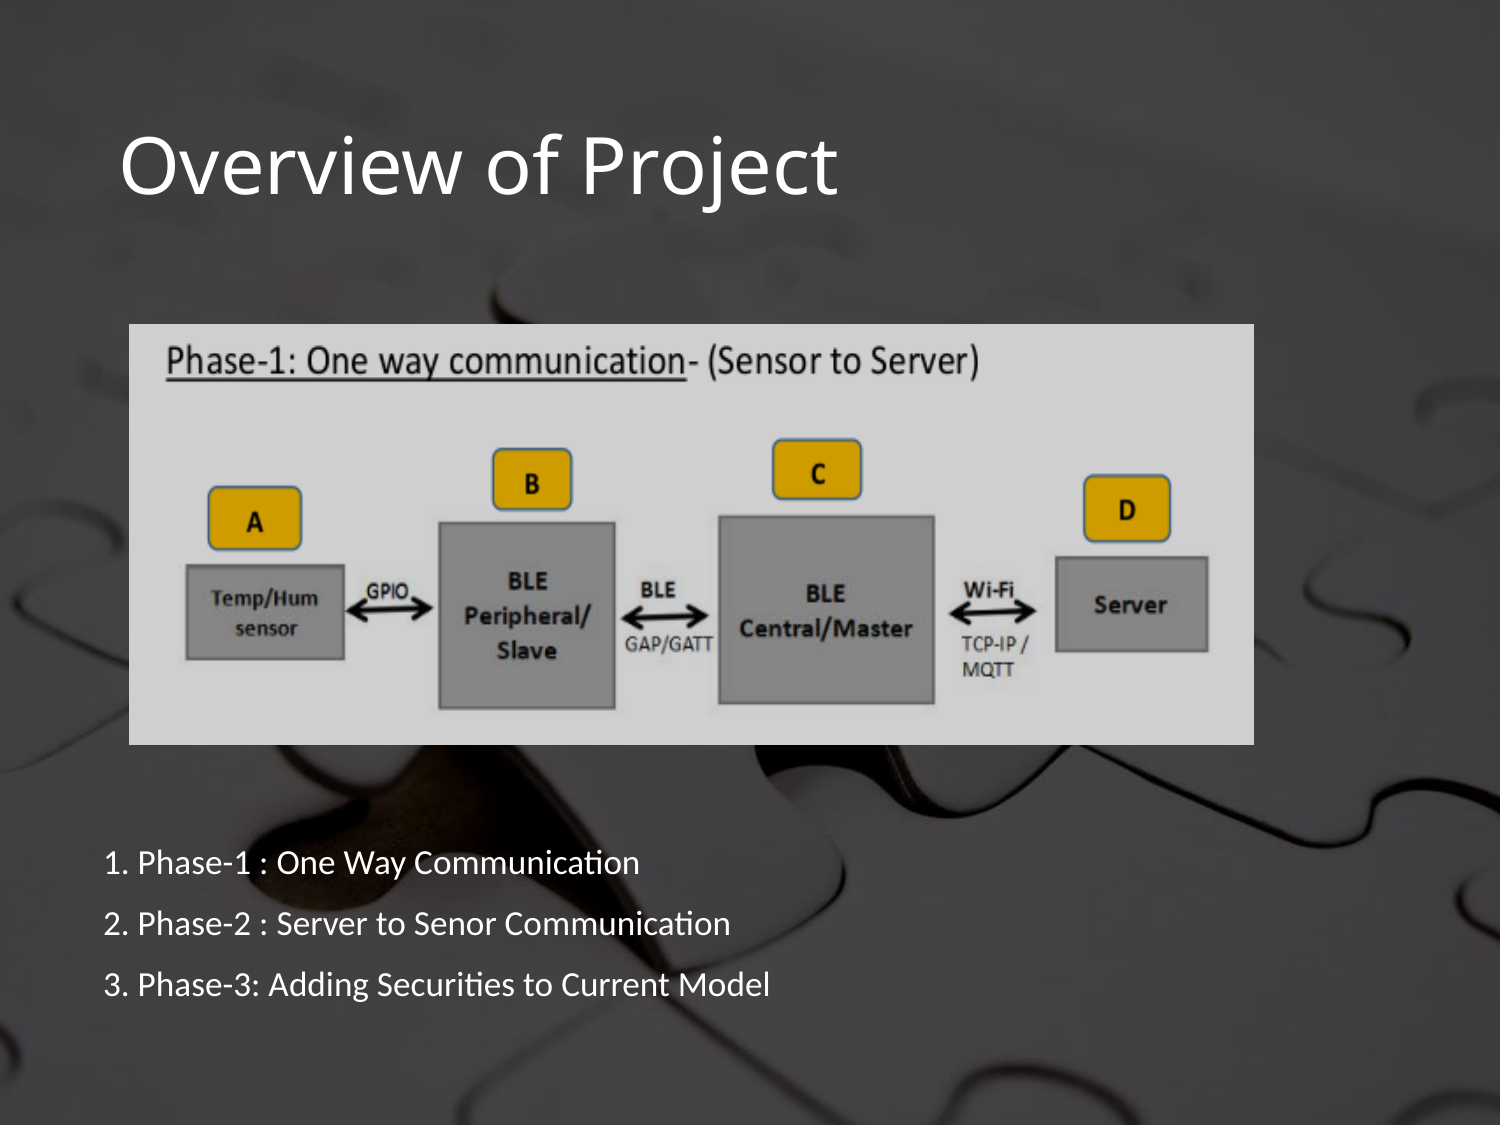

# Overview of Project
1. Phase-1 : One Way Communication
2. Phase-2 : Server to Senor Communication
3. Phase-3: Adding Securities to Current Model